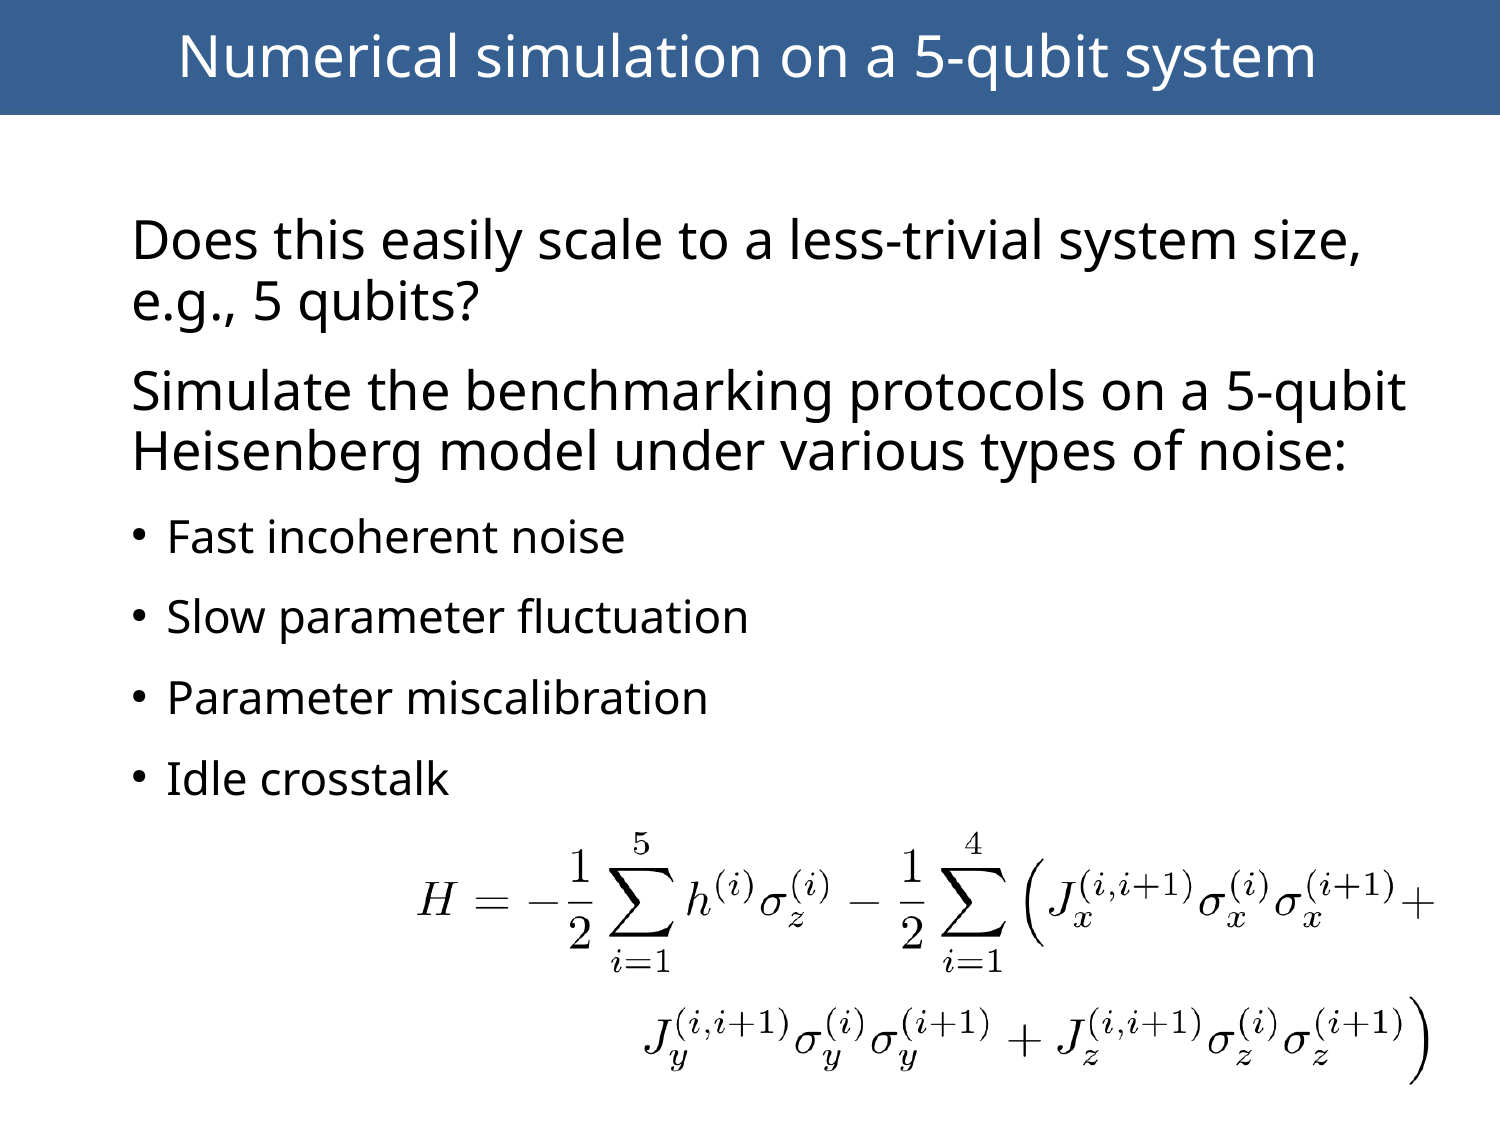

# Numerical simulation on a 5-qubit system
Does this easily scale to a less-trivial system size, e.g., 5 qubits?
Simulate the benchmarking protocols on a 5-qubit Heisenberg model under various types of noise:
Fast incoherent noise
Slow parameter fluctuation
Parameter miscalibration
Idle crosstalk